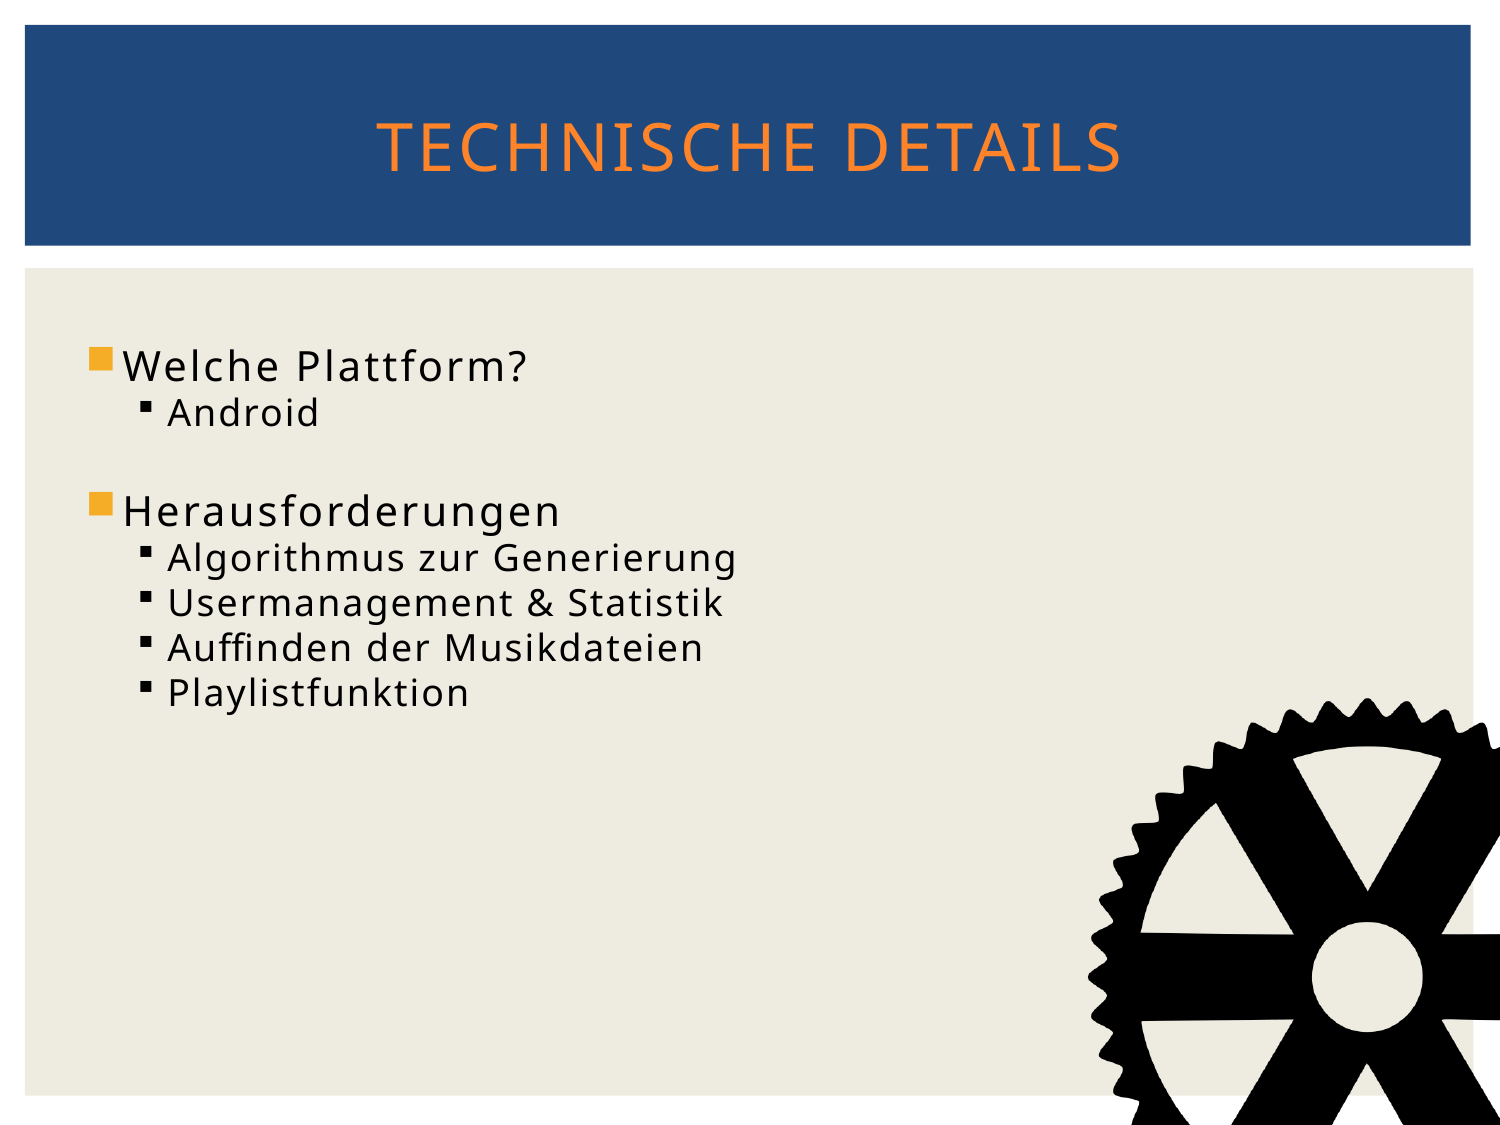

Technische Details
Welche Plattform?
Android
Herausforderungen
Algorithmus zur Generierung
Usermanagement & Statistik
Auffinden der Musikdateien
Playlistfunktion